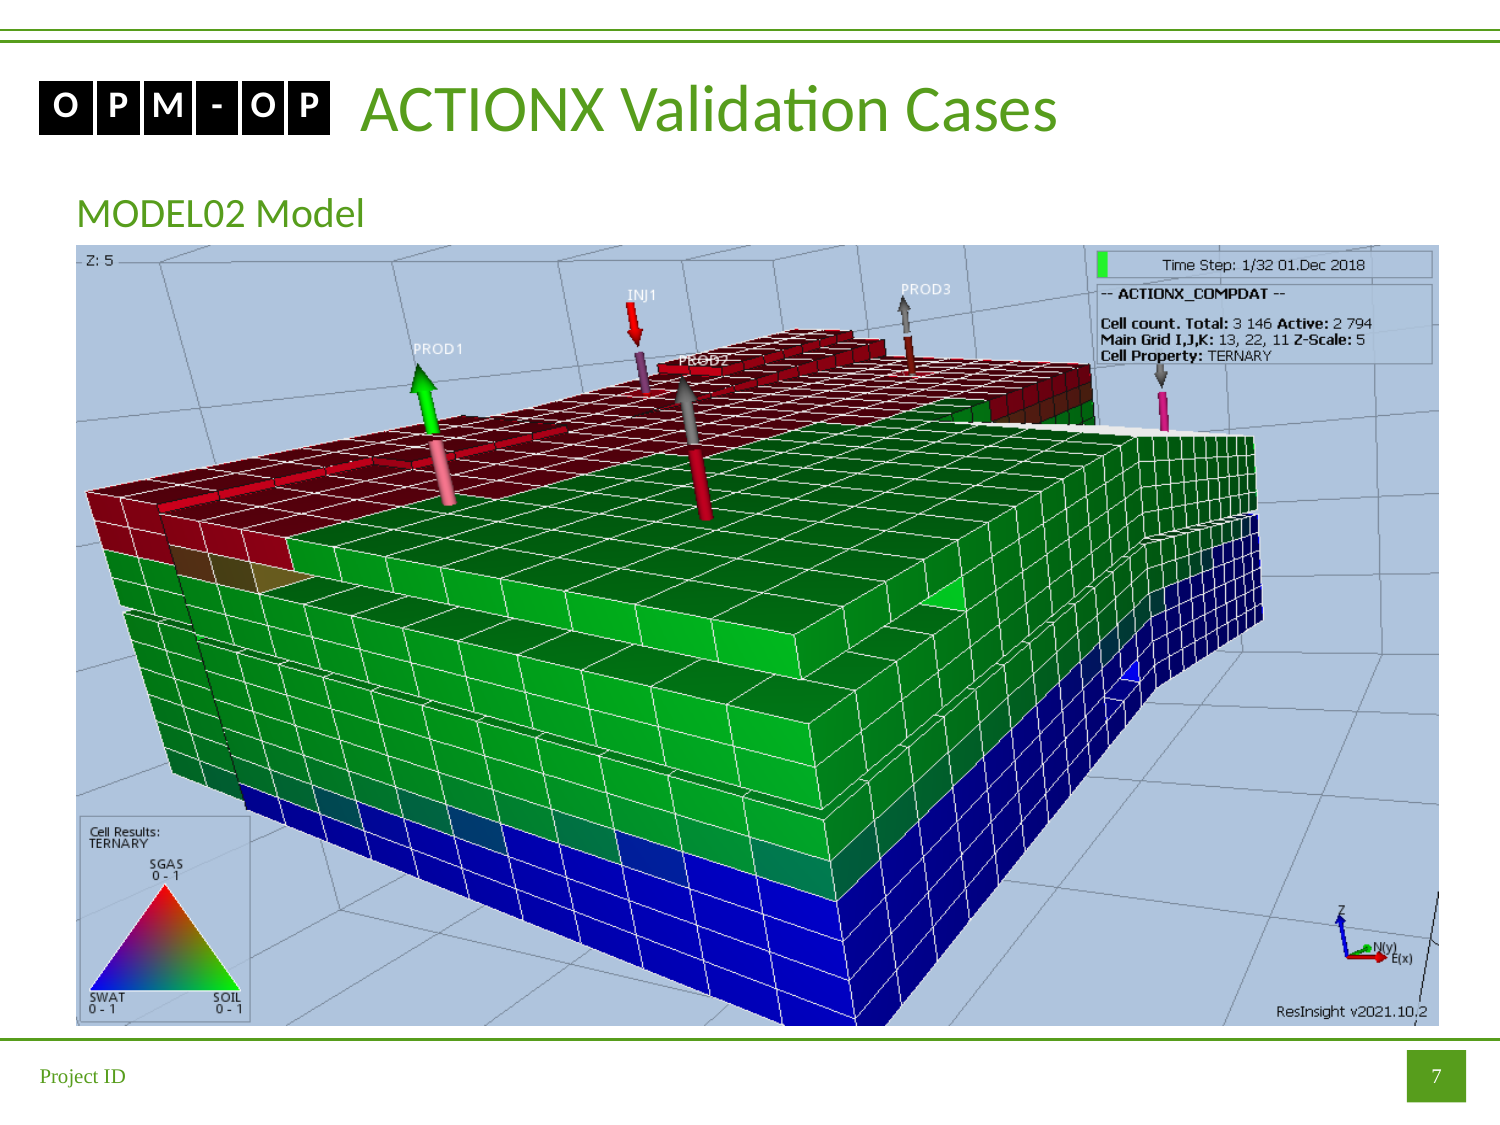

# ACTIONX Validation Cases
MODEL02 Model
Project ID
7